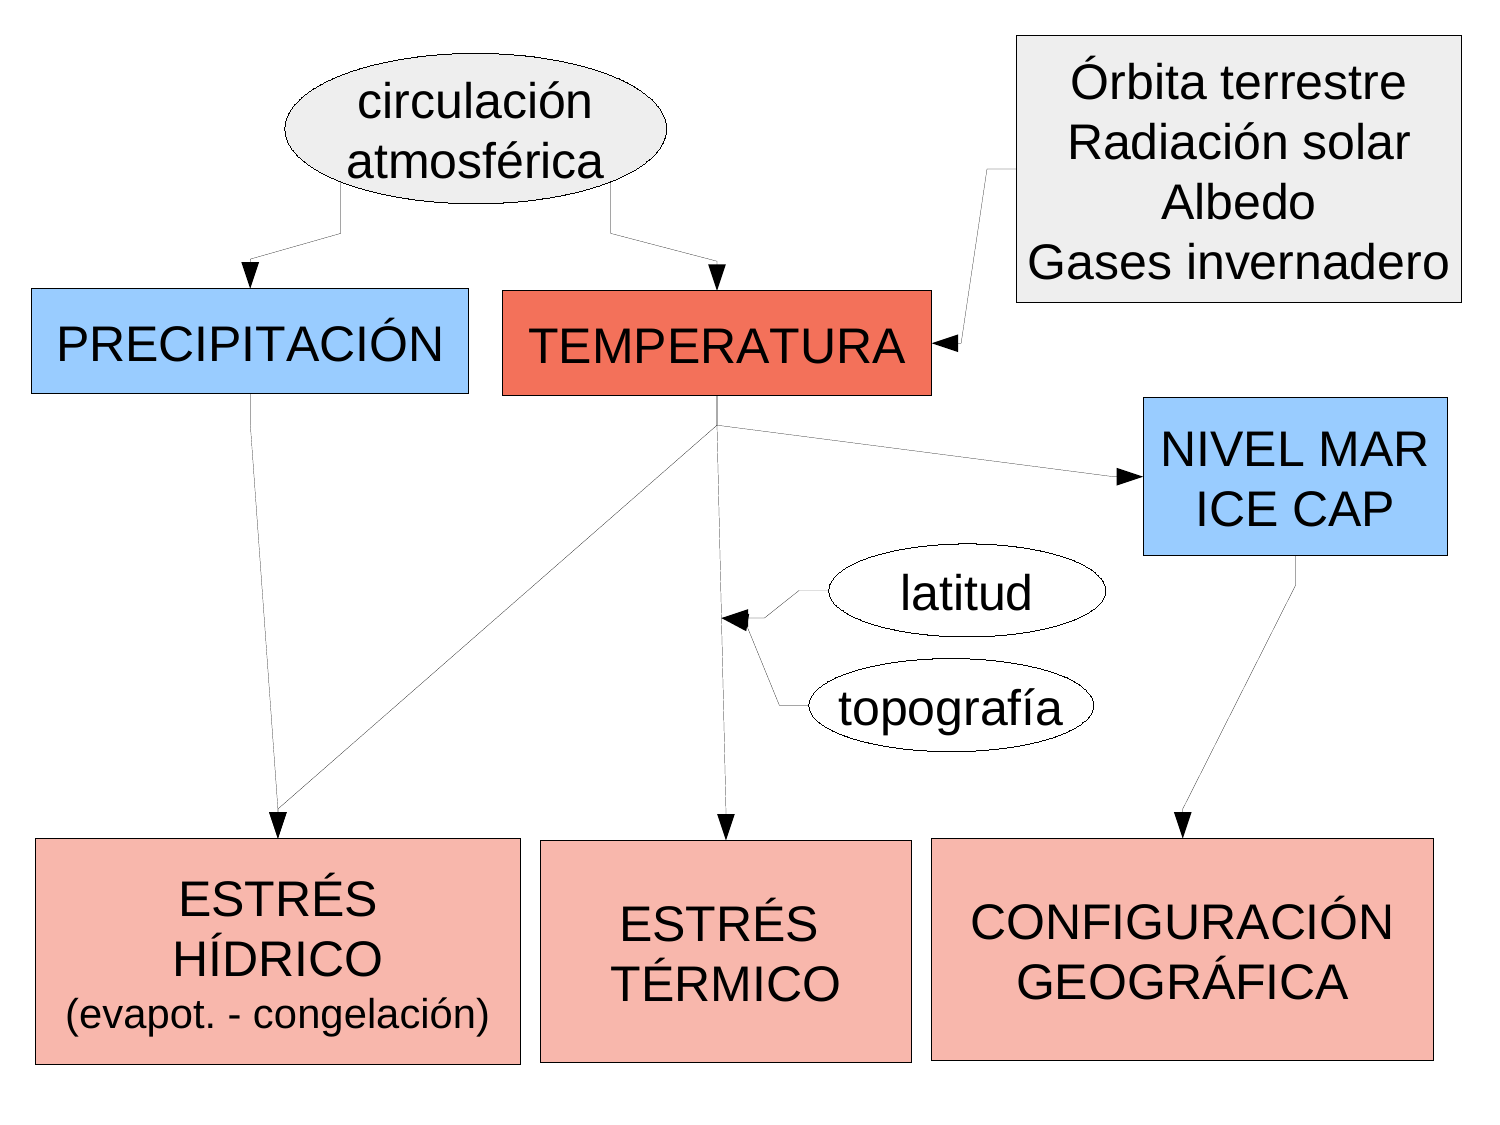

Órbita terrestre
Radiación solar
Albedo
Gases invernadero
circulación
atmosférica
PRECIPITACIÓN
TEMPERATURA
NIVEL MAR
ICE CAP
latitud
topografía
ESTRÉS
HÍDRICO
(evapot. - congelación)
CONFIGURACIÓN
GEOGRÁFICA
ESTRÉS
TÉRMICO